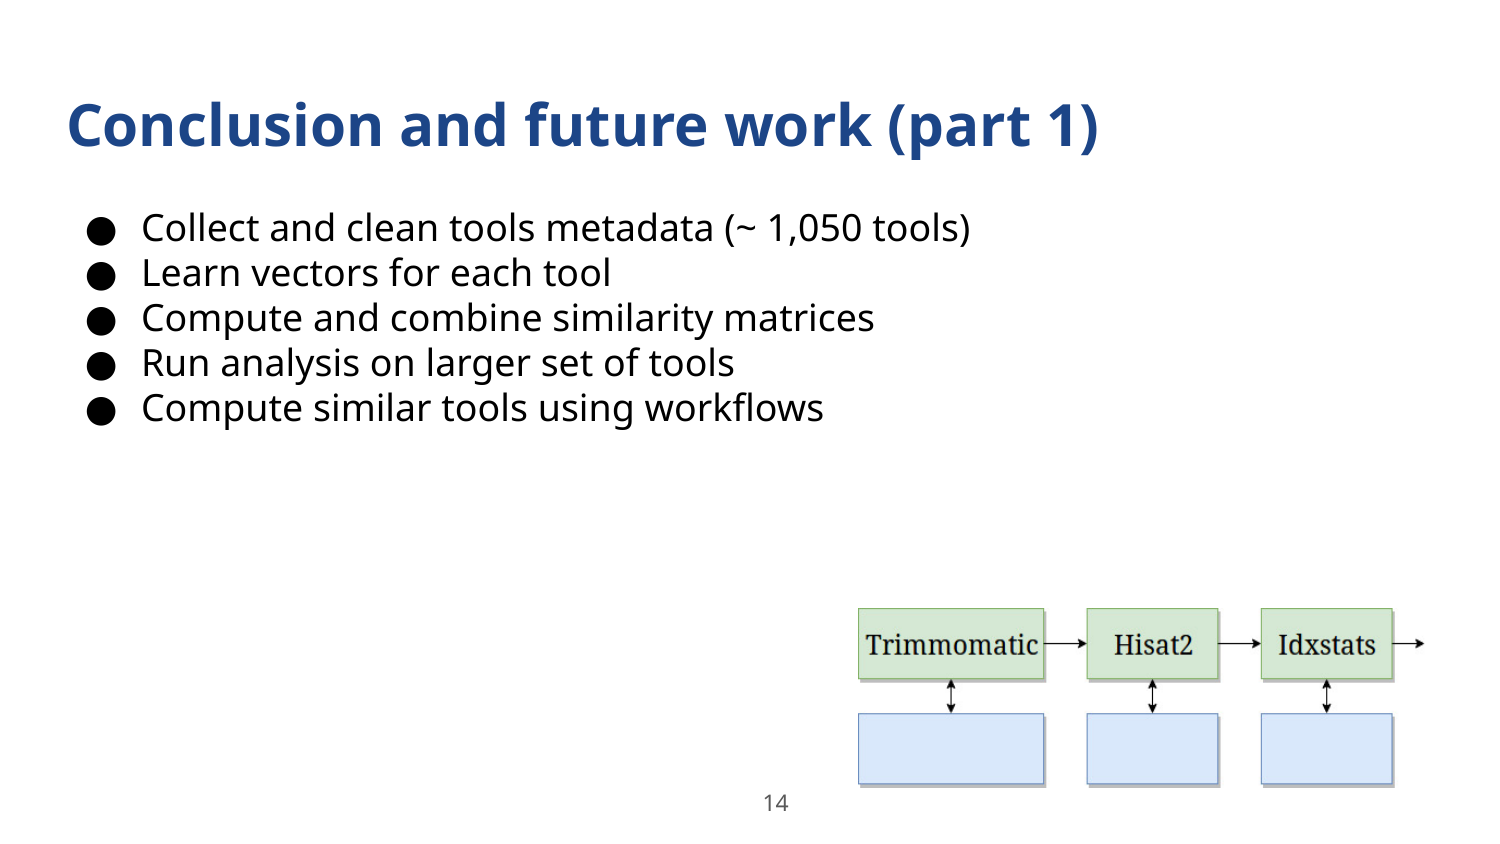

# Conclusion and future work (part 1)
Collect and clean tools metadata (~ 1,050 tools)
Learn vectors for each tool
Compute and combine similarity matrices
Run analysis on larger set of tools
Compute similar tools using workflows